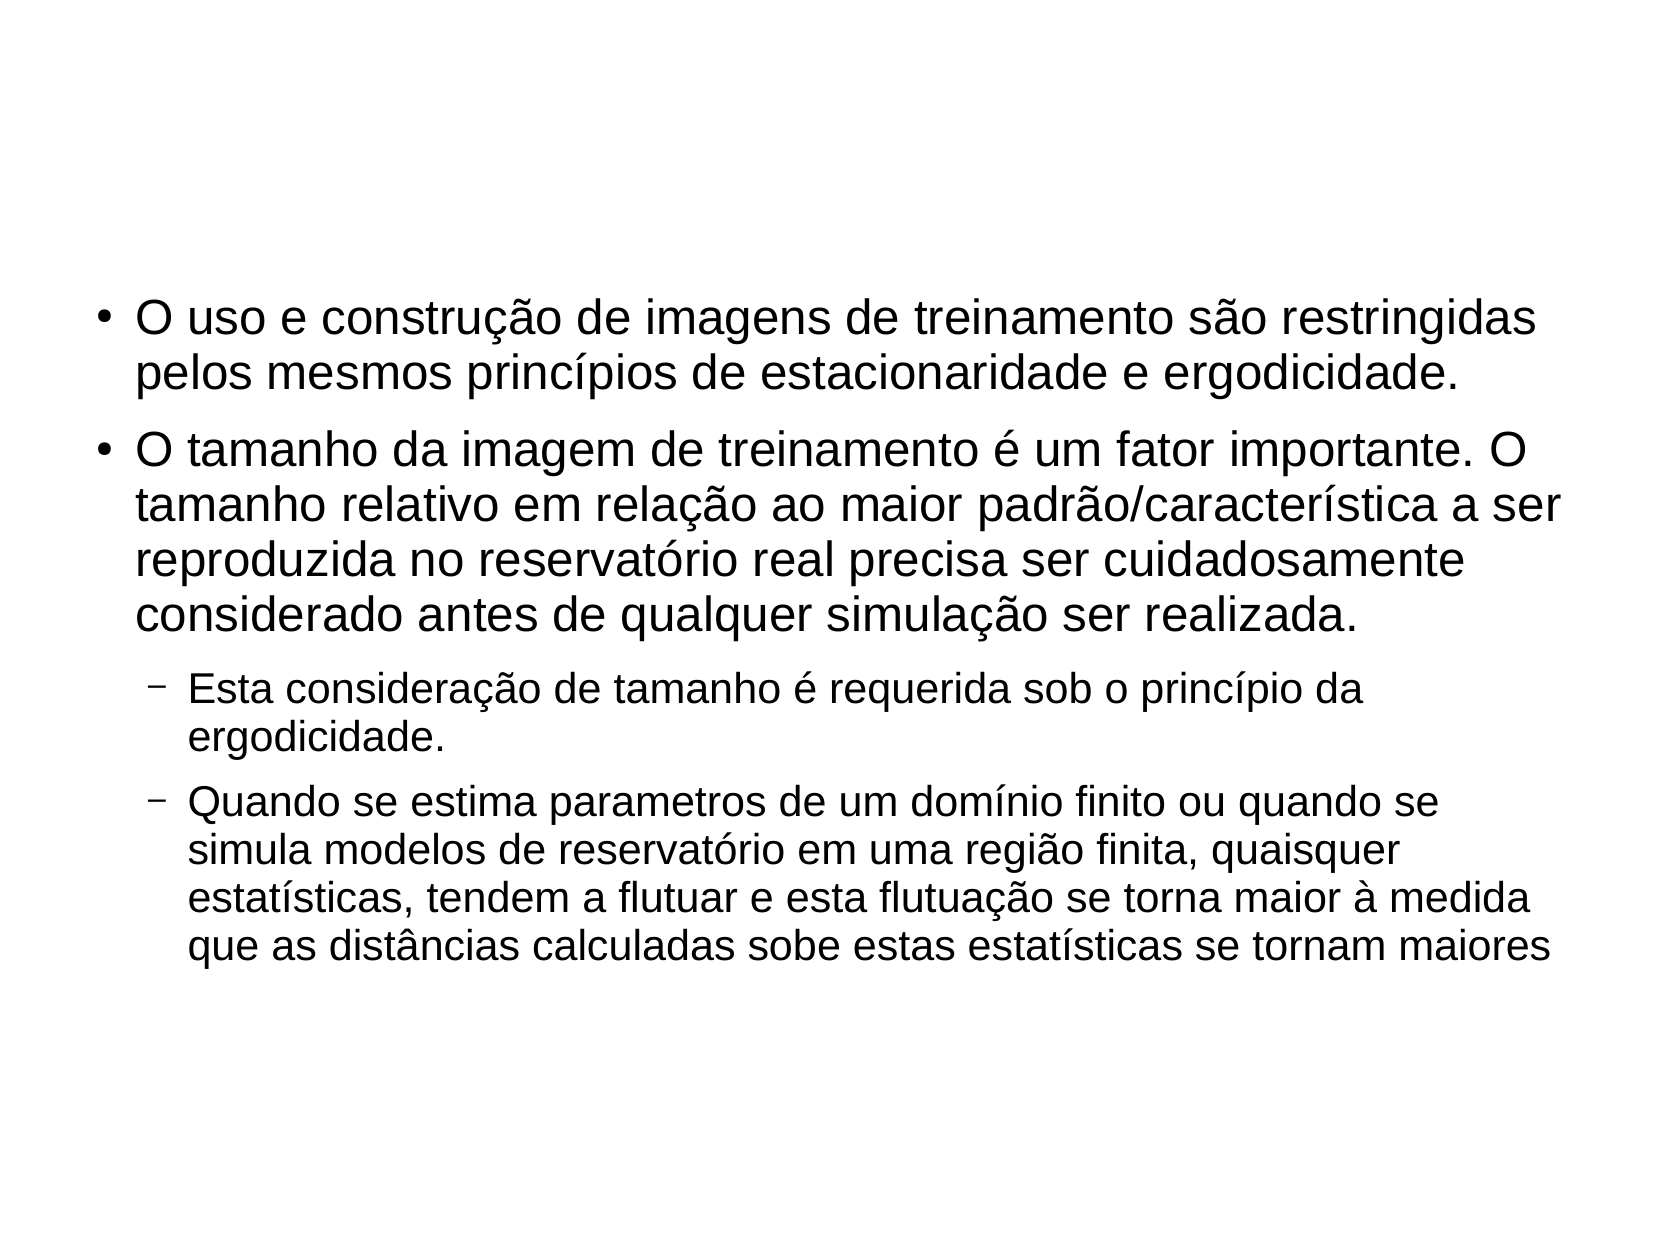

#
O uso e construção de imagens de treinamento são restringidas pelos mesmos princípios de estacionaridade e ergodicidade.
O tamanho da imagem de treinamento é um fator importante. O tamanho relativo em relação ao maior padrão/característica a ser reproduzida no reservatório real precisa ser cuidadosamente considerado antes de qualquer simulação ser realizada.
Esta consideração de tamanho é requerida sob o princípio da ergodicidade.
Quando se estima parametros de um domínio finito ou quando se simula modelos de reservatório em uma região finita, quaisquer estatísticas, tendem a flutuar e esta flutuação se torna maior à medida que as distâncias calculadas sobe estas estatísticas se tornam maiores